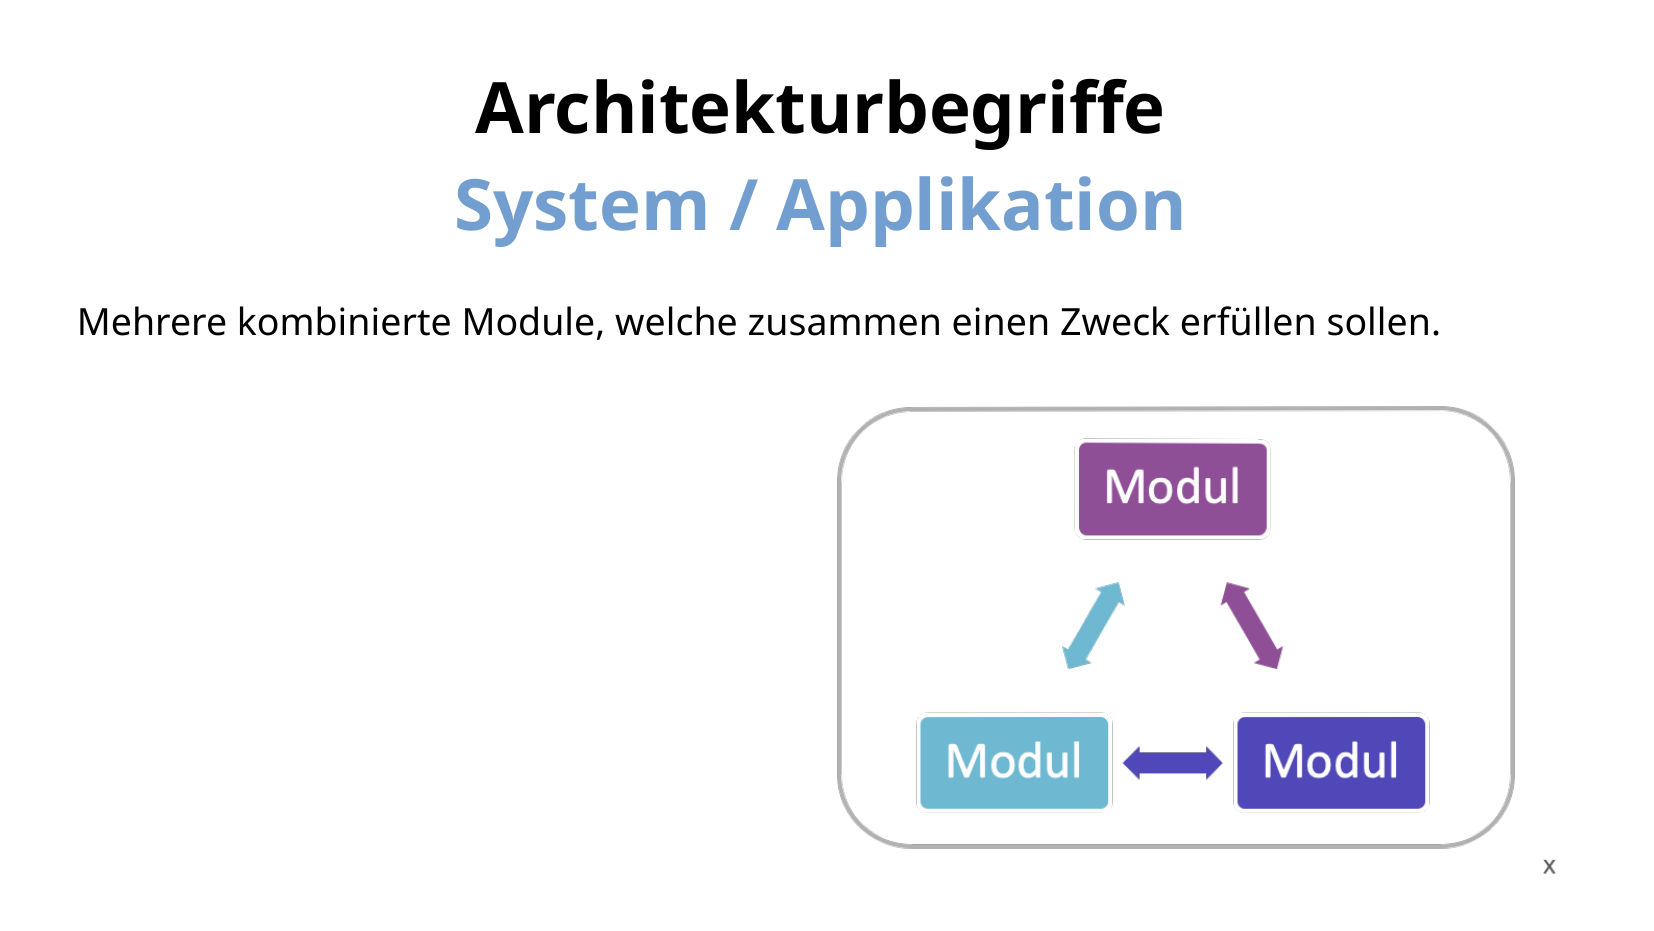

# Architekturbegriffe System / Applikation
Mehrere kombinierte Module, welche zusammen einen Zweck erfüllen sollen.